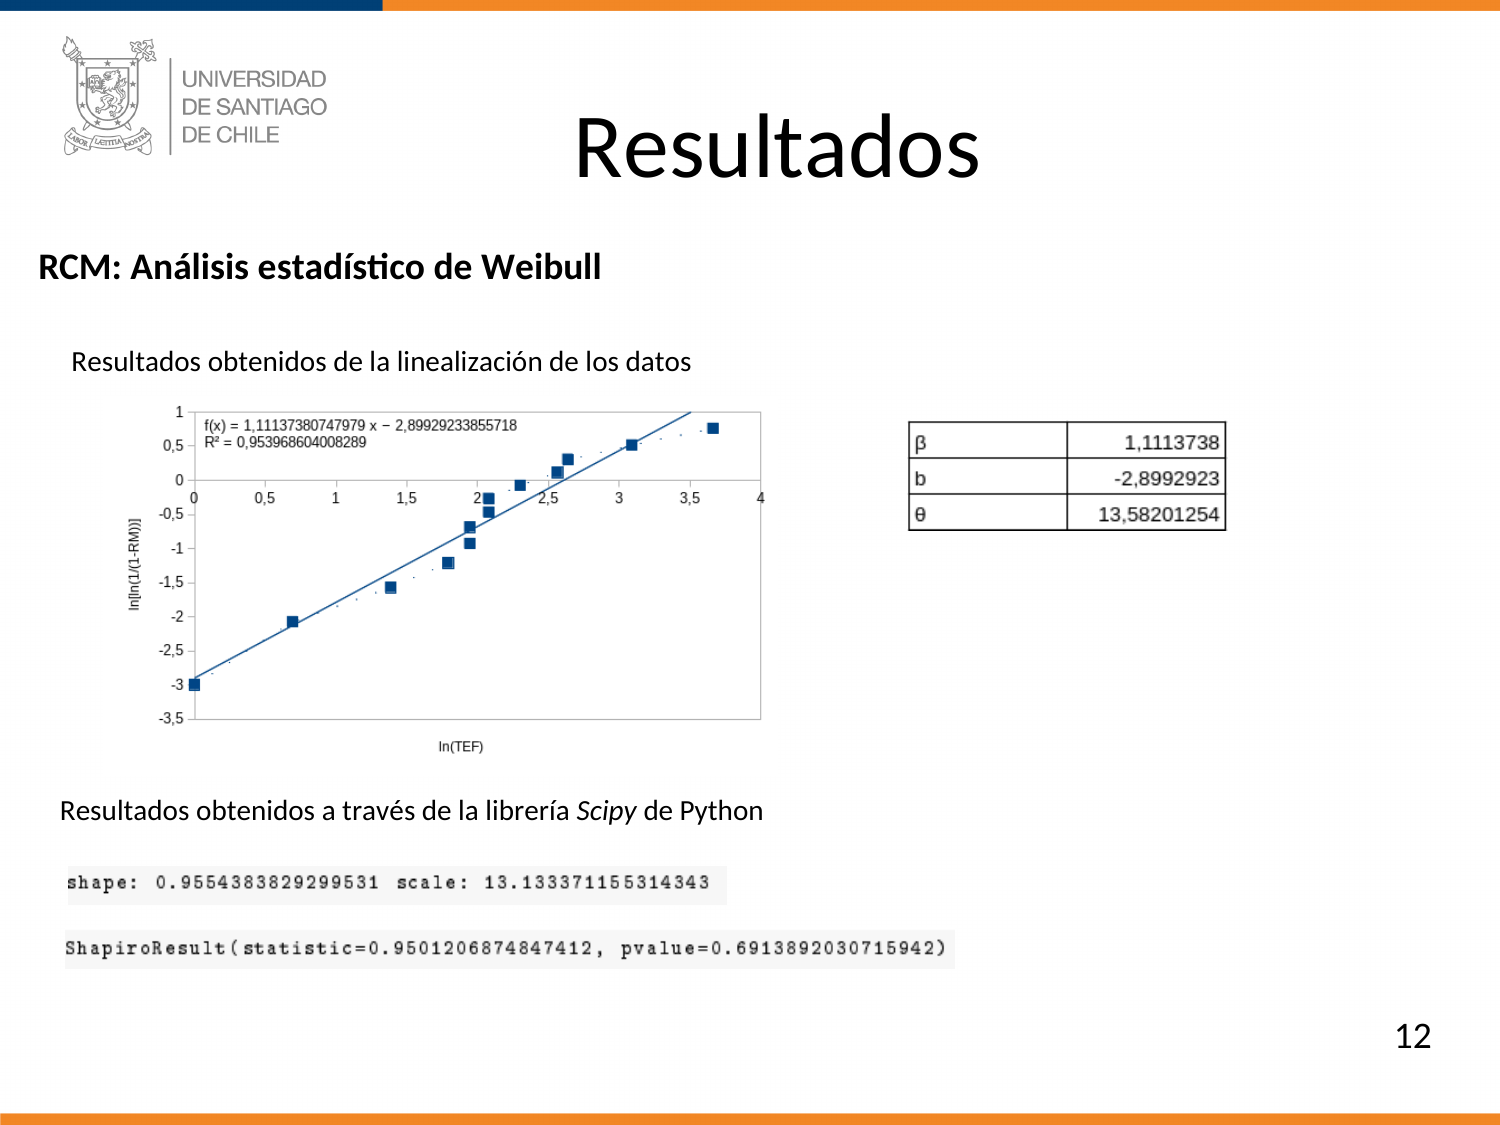

# Resultados
RCM: Análisis estadístico de Weibull
Resultados obtenidos de la linealización de los datos
Resultados obtenidos a través de la librería Scipy de Python